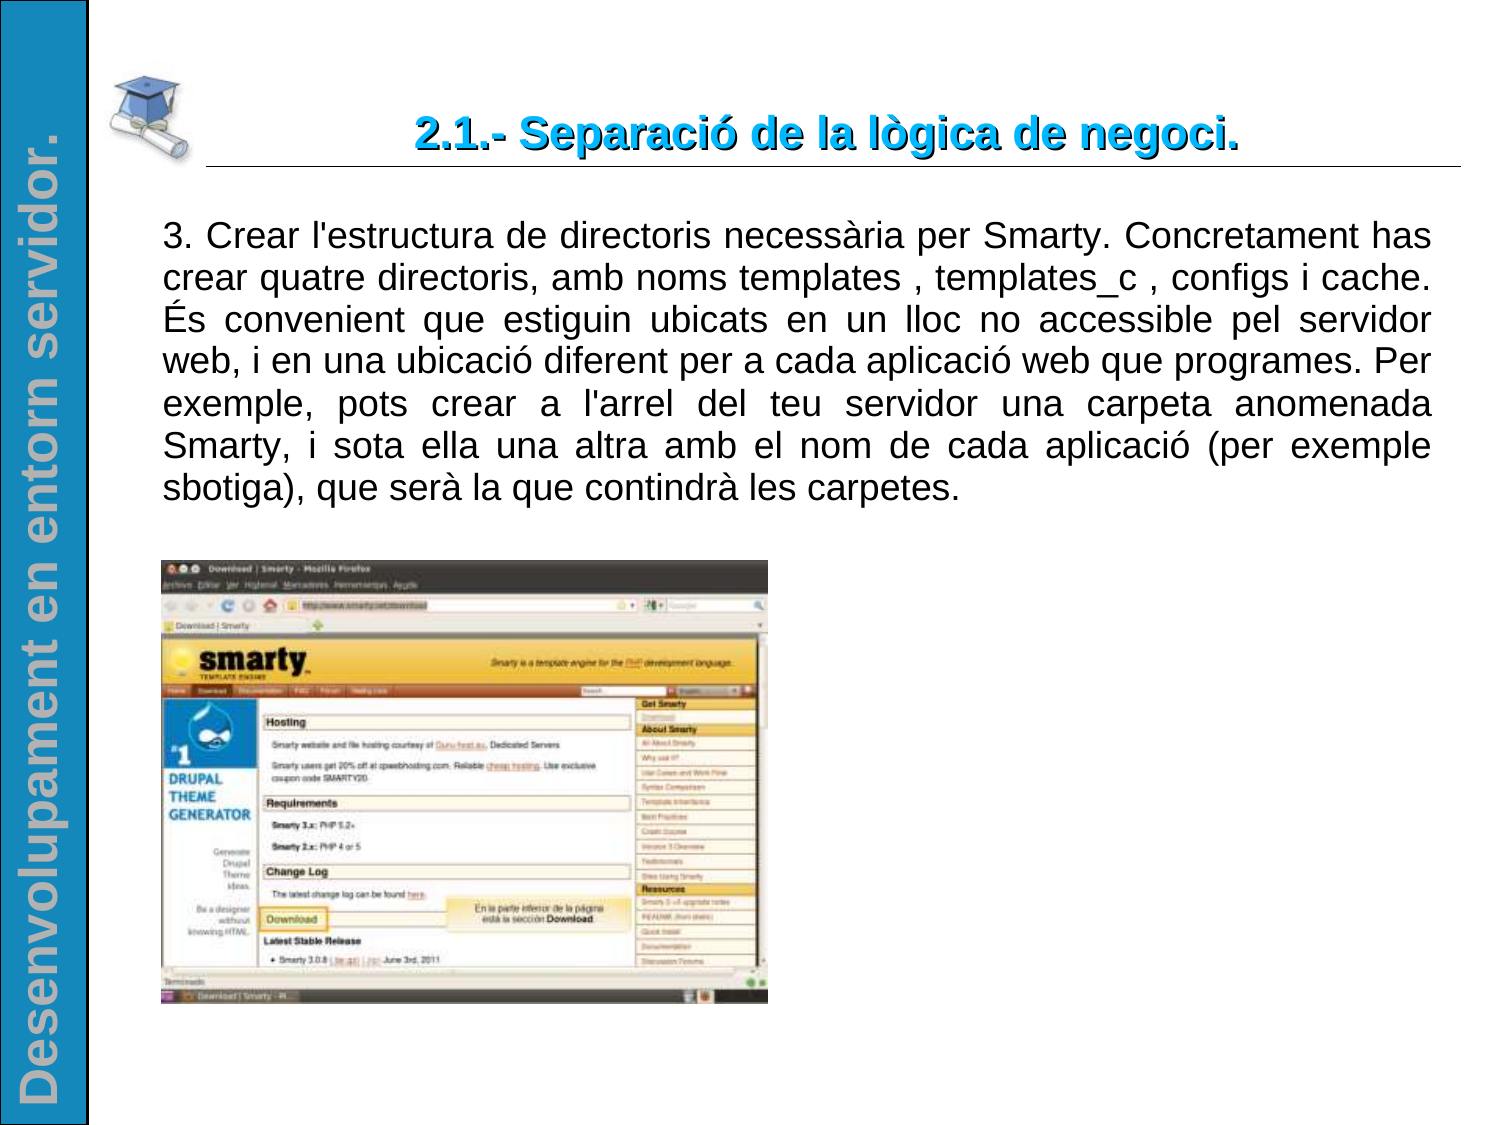

# 2.1.- Separació de la lògica de negoci.
3. Crear l'estructura de directoris necessària per Smarty. Concretament has crear quatre directoris, amb noms templates , templates_c , configs i cache. És convenient que estiguin ubicats en un lloc no accessible pel servidor web, i en una ubicació diferent per a cada aplicació web que programes. Per exemple, pots crear a l'arrel del teu servidor una carpeta anomenada Smarty, i sota ella una altra amb el nom de cada aplicació (per exemple sbotiga), que serà la que contindrà les carpetes.